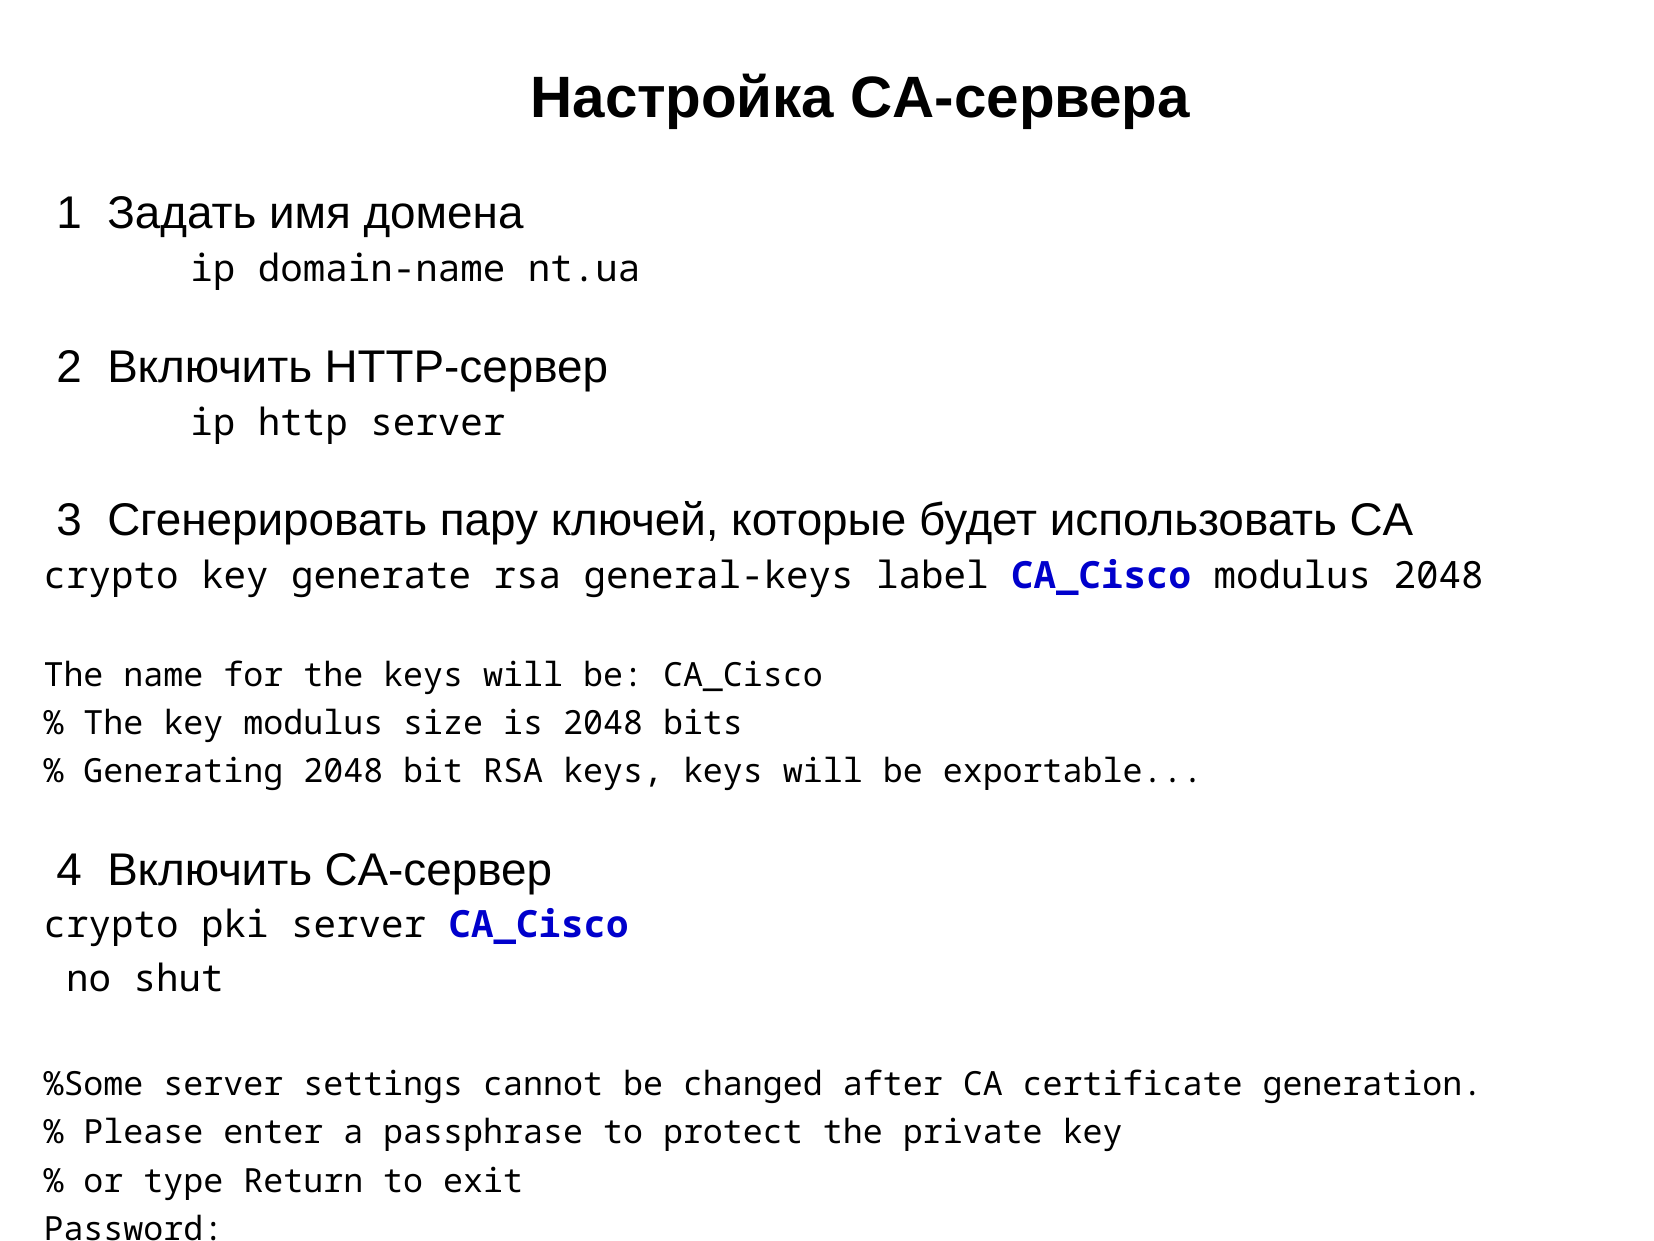

Настройка CA-сервера
# 1 Задать имя домена
 		ip domain-name nt.ua
 2 Включить HTTP-сервер
 		ip http server
 3 Сгенерировать пару ключей, которые будет использовать CA
crypto key generate rsa general-keys label CA_Cisco modulus 2048
The name for the keys will be: CA_Cisco
% The key modulus size is 2048 bits
% Generating 2048 bit RSA keys, keys will be exportable...
 4 Включить CA-сервер
crypto pki server CA_Cisco
 no shut
%Some server settings cannot be changed after CA certificate generation.
% Please enter a passphrase to protect the private key
% or type Return to exit
Password:
Re-enter password:
% Exporting Certificate Server signing certificate and keys...
% Certificate Server enabled.
*May 15 07:57:43.707: %PKI-6-CS_ENABLED: Certificate server now enabled.